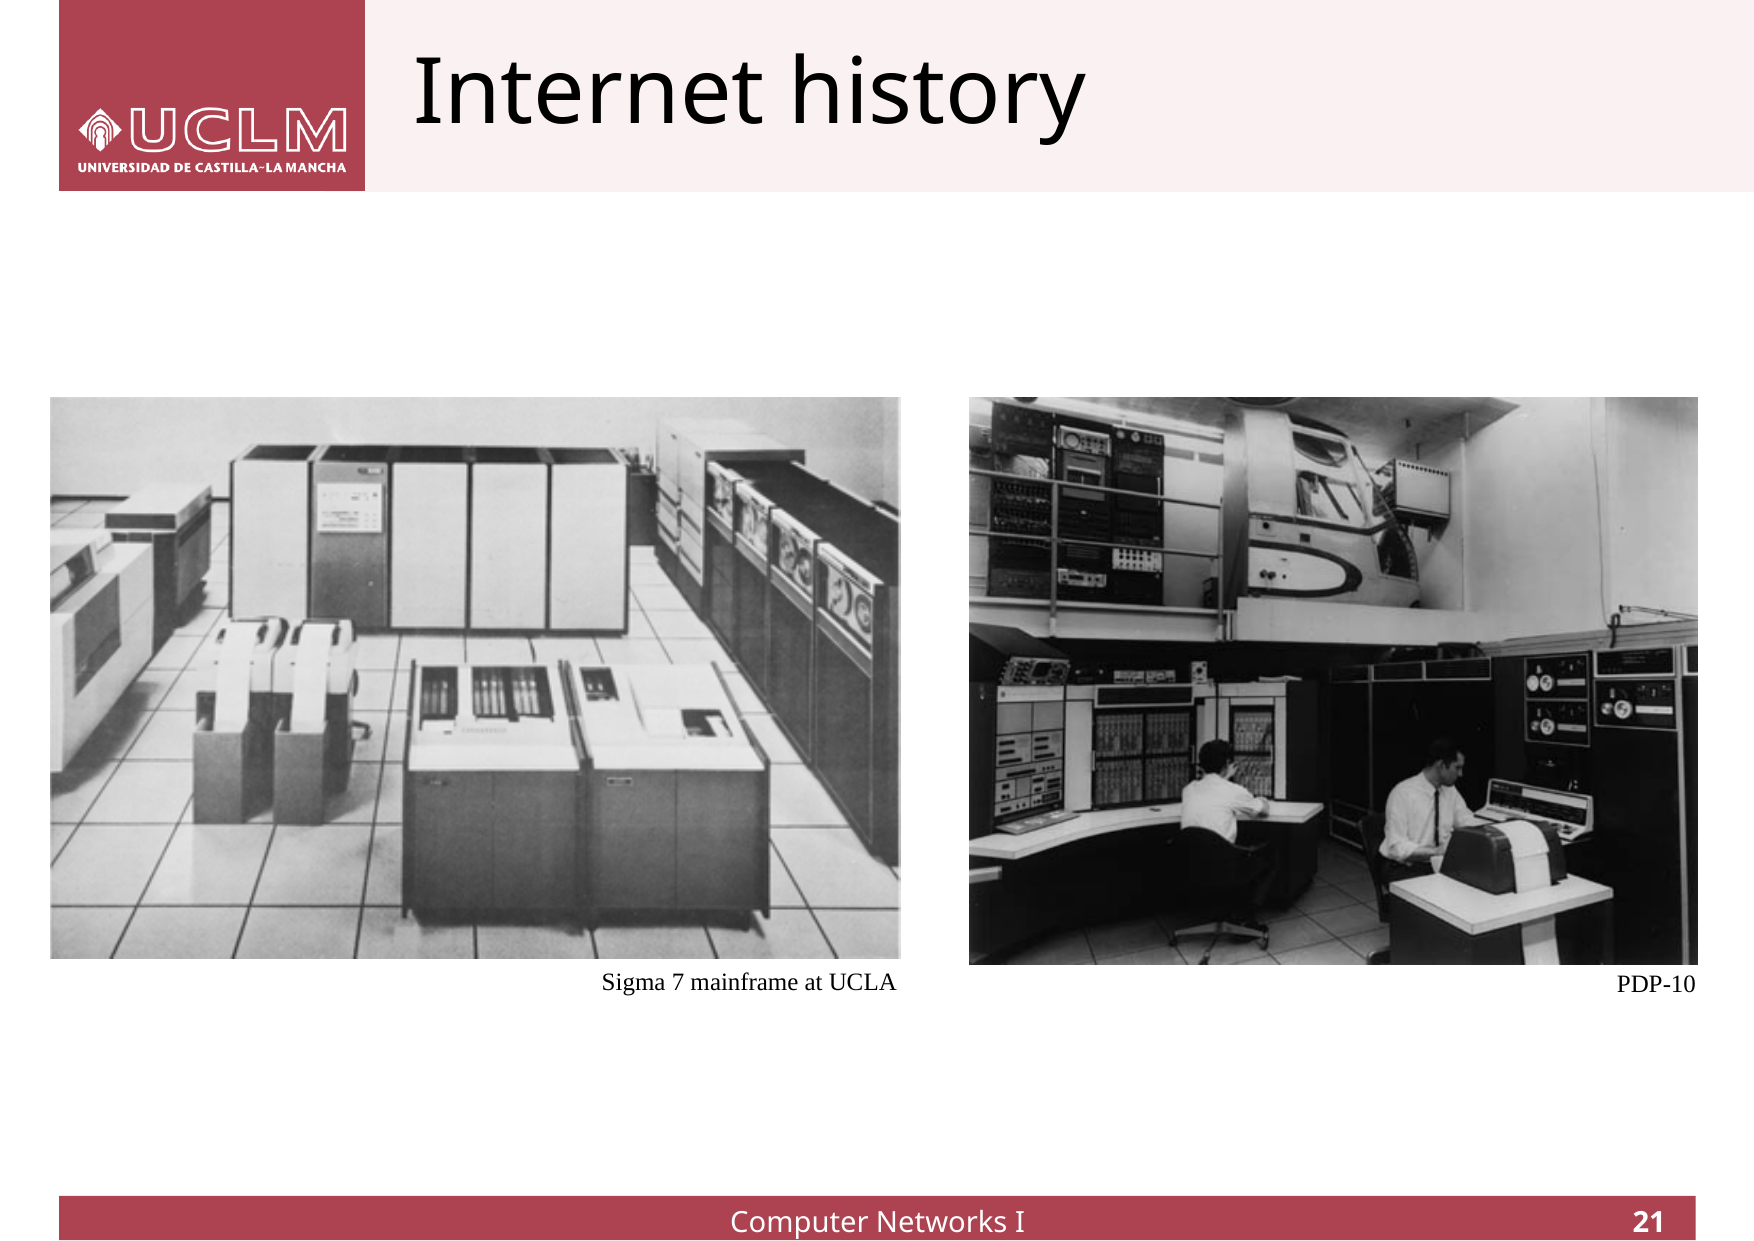

# Internet history
Sigma 7 mainframe at UCLA
PDP-10
Computer Networks I
21